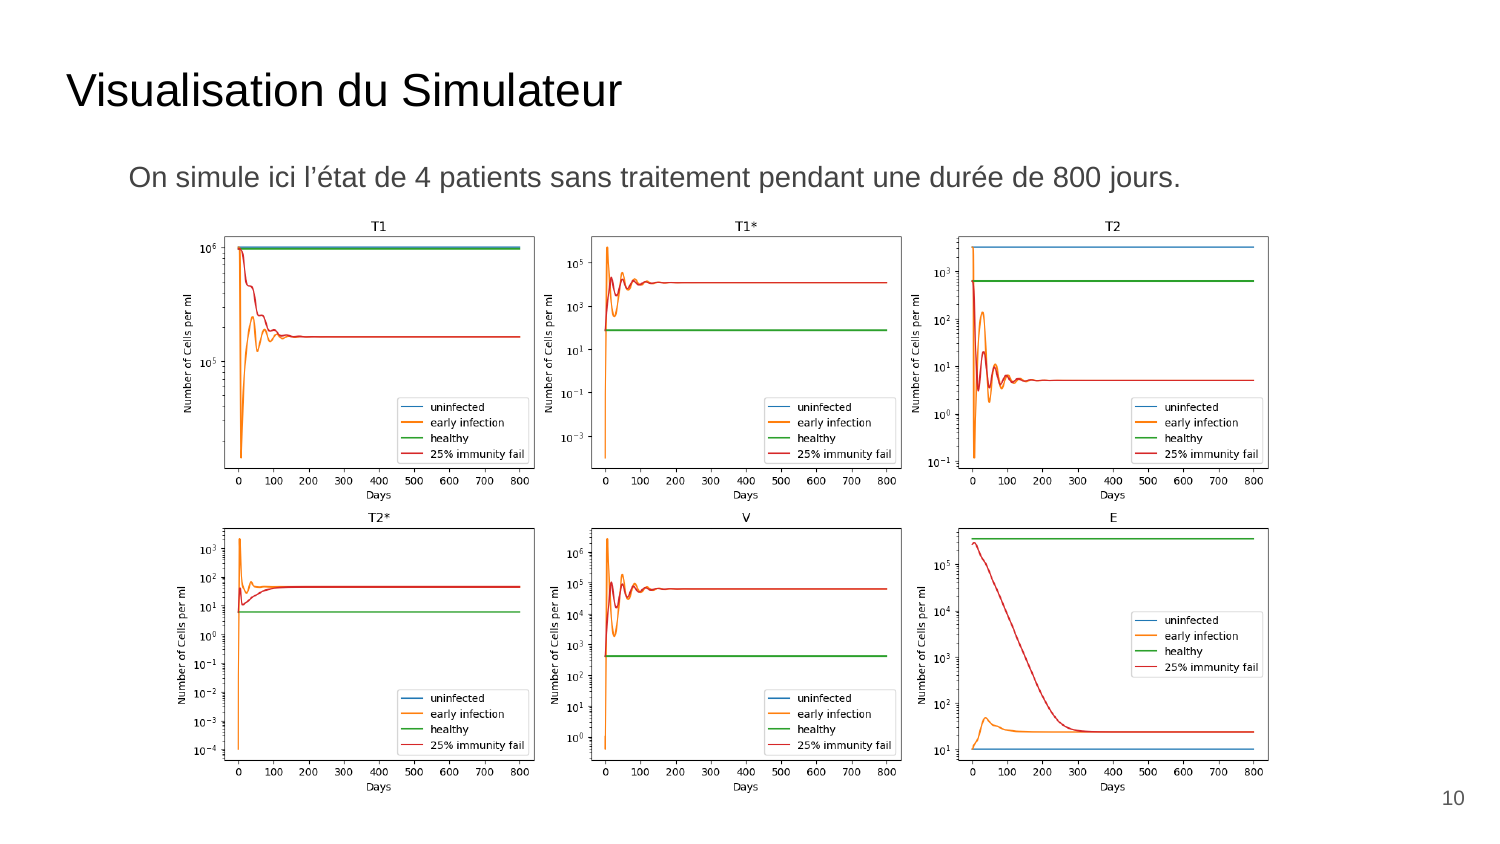

# Visualisation du Simulateur
On simule ici l’état de 4 patients sans traitement pendant une durée de 800 jours.